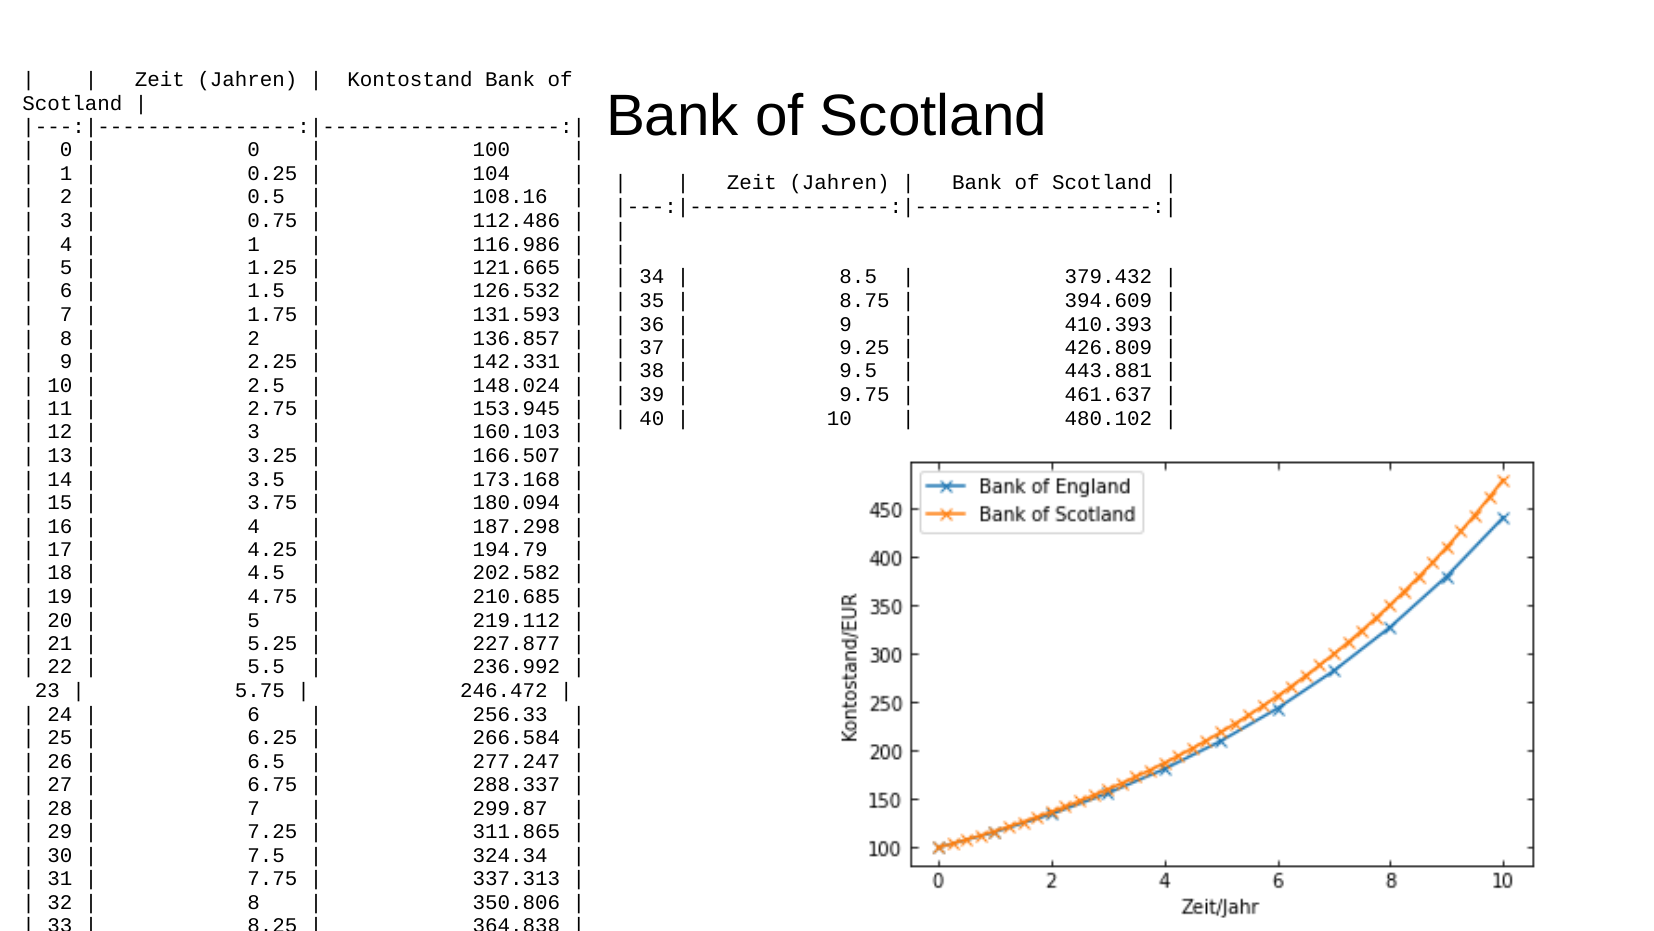

# Bank of Scotland
| | Zeit (Jahren) | Kontostand Bank of Scotland |
|---:|----------------:|-------------------:|
| 0 | 0 | 100 |
| 1 | 0.25 | 104 |
| 2 | 0.5 | 108.16 |
| 3 | 0.75 | 112.486 |
| 4 | 1 | 116.986 |
| 5 | 1.25 | 121.665 |
| 6 | 1.5 | 126.532 |
| 7 | 1.75 | 131.593 |
| 8 | 2 | 136.857 |
| 9 | 2.25 | 142.331 |
| 10 | 2.5 | 148.024 |
| 11 | 2.75 | 153.945 |
| 12 | 3 | 160.103 |
| 13 | 3.25 | 166.507 |
| 14 | 3.5 | 173.168 |
| 15 | 3.75 | 180.094 |
| 16 | 4 | 187.298 |
| 17 | 4.25 | 194.79 |
| 18 | 4.5 | 202.582 |
| 19 | 4.75 | 210.685 |
| 20 | 5 | 219.112 |
| 21 | 5.25 | 227.877 |
| 22 | 5.5 | 236.992 |
 23 | 5.75 | 246.472 |
| 24 | 6 | 256.33 |
| 25 | 6.25 | 266.584 |
| 26 | 6.5 | 277.247 |
| 27 | 6.75 | 288.337 |
| 28 | 7 | 299.87 |
| 29 | 7.25 | 311.865 |
| 30 | 7.5 | 324.34 |
| 31 | 7.75 | 337.313 |
| 32 | 8 | 350.806 |
| 33 | 8.25 | 364.838 |
| | Zeit (Jahren) | Bank of Scotland |
|---:|----------------:|-------------------:|
|
|
| 34 | 8.5 | 379.432 |
| 35 | 8.75 | 394.609 |
| 36 | 9 | 410.393 |
| 37 | 9.25 | 426.809 |
| 38 | 9.5 | 443.881 |
| 39 | 9.75 | 461.637 |
| 40 | 10 | 480.102 |